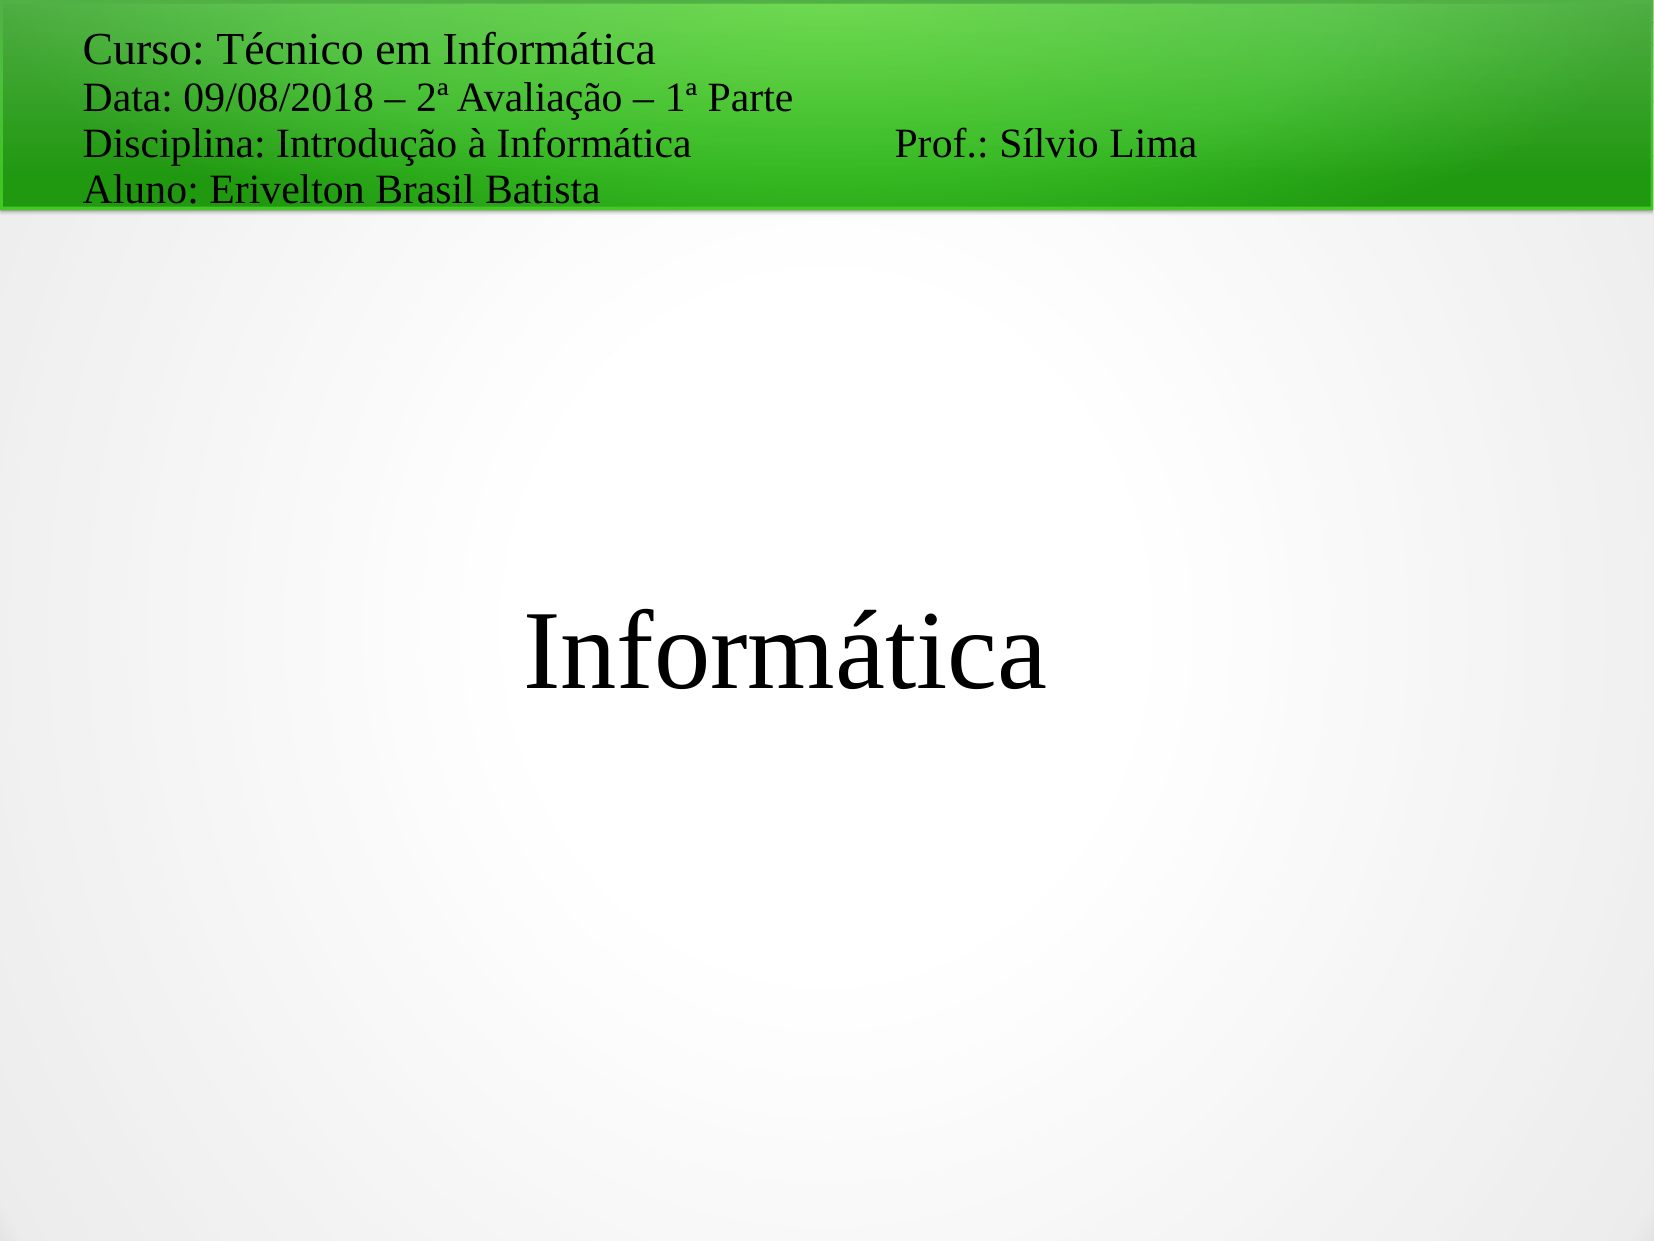

# Curso: Técnico em Informática Data: 09/08/2018 – 2ª Avaliação – 1ª Parte Disciplina: Introdução à Informática			Prof.: Sílvio Lima Aluno: Erivelton Brasil Batista
Informática